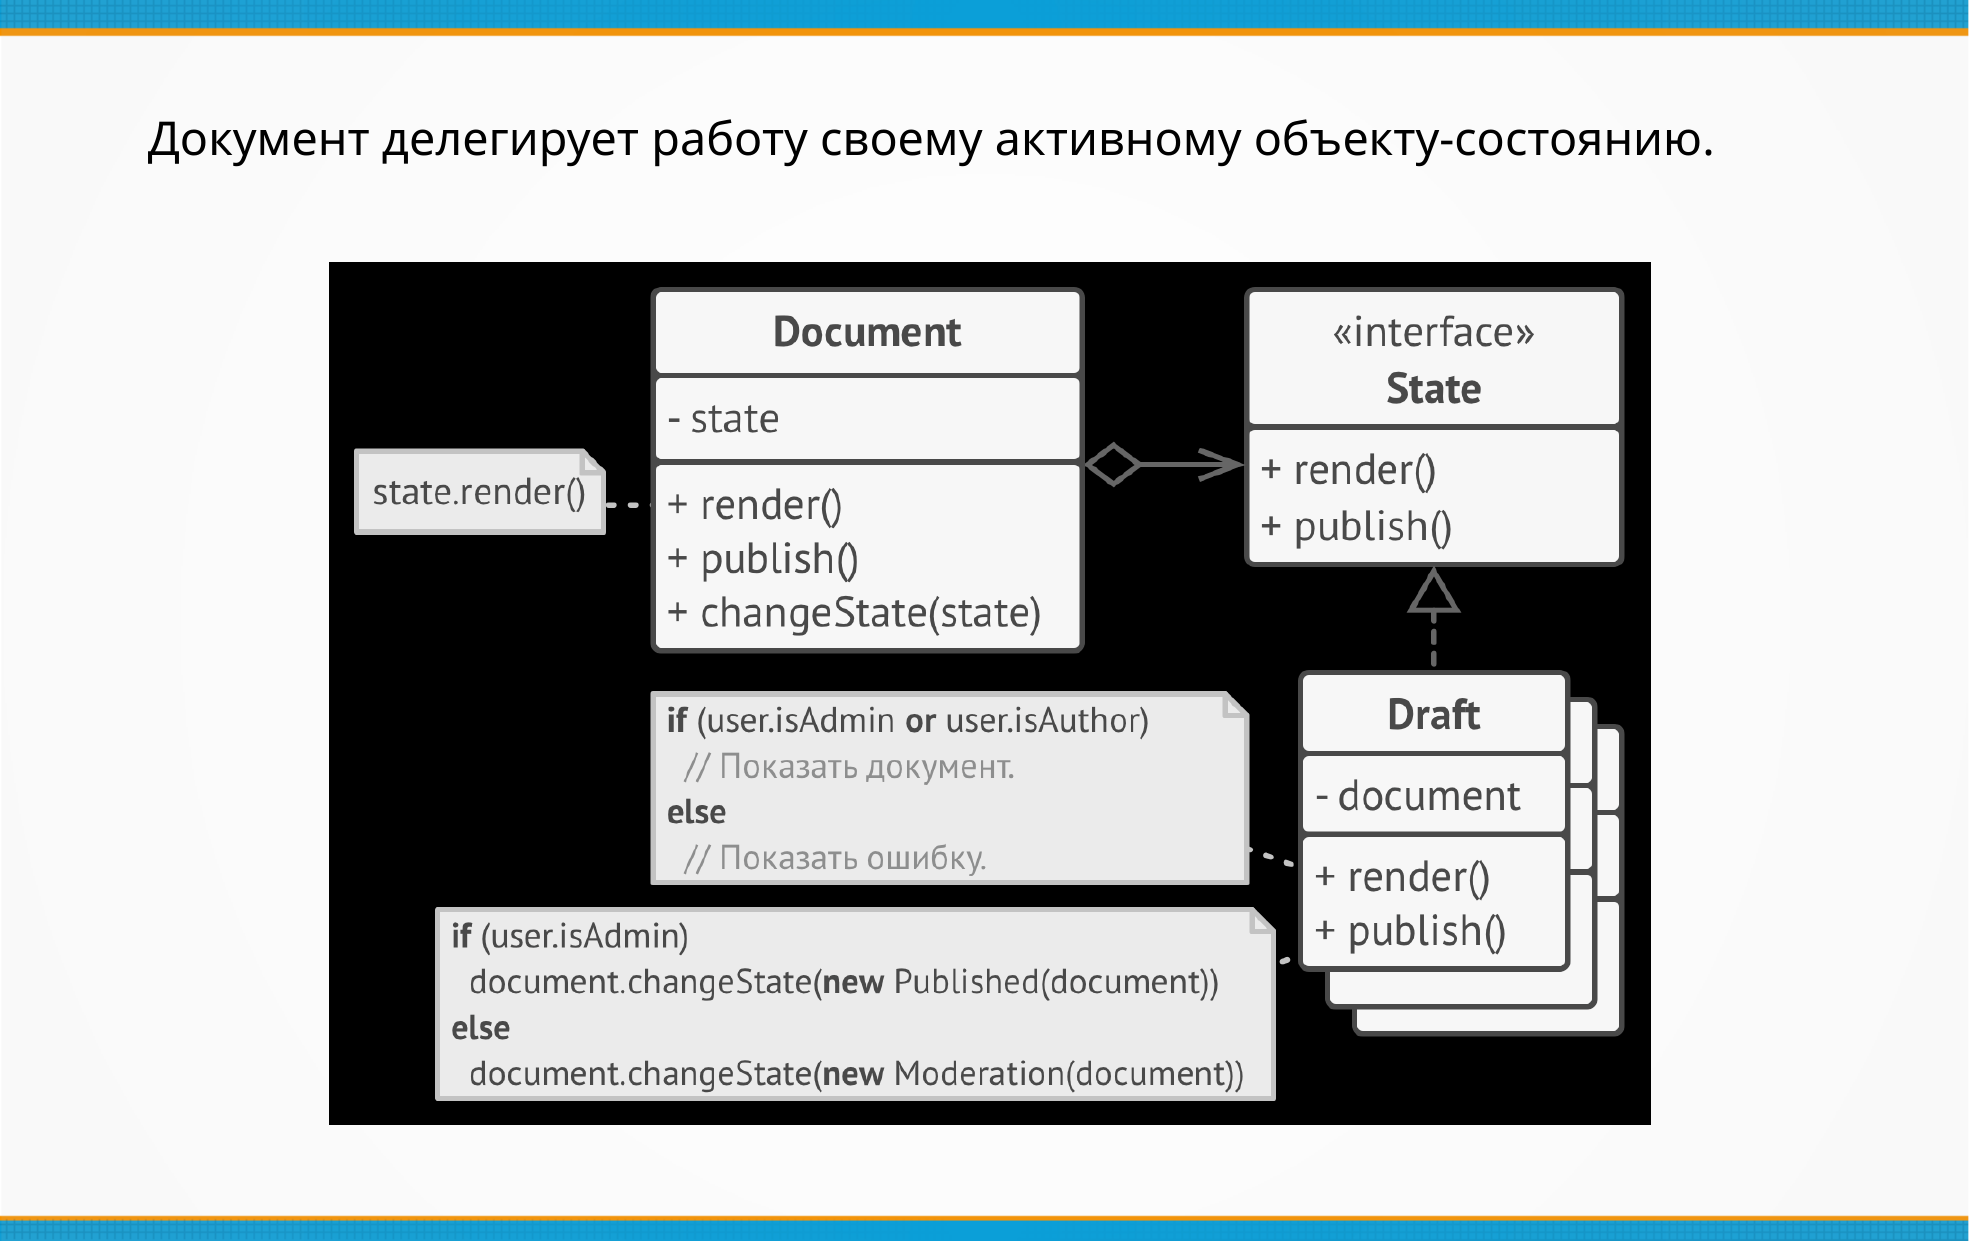

# Документ делегирует работу своему активному объекту-состоянию.